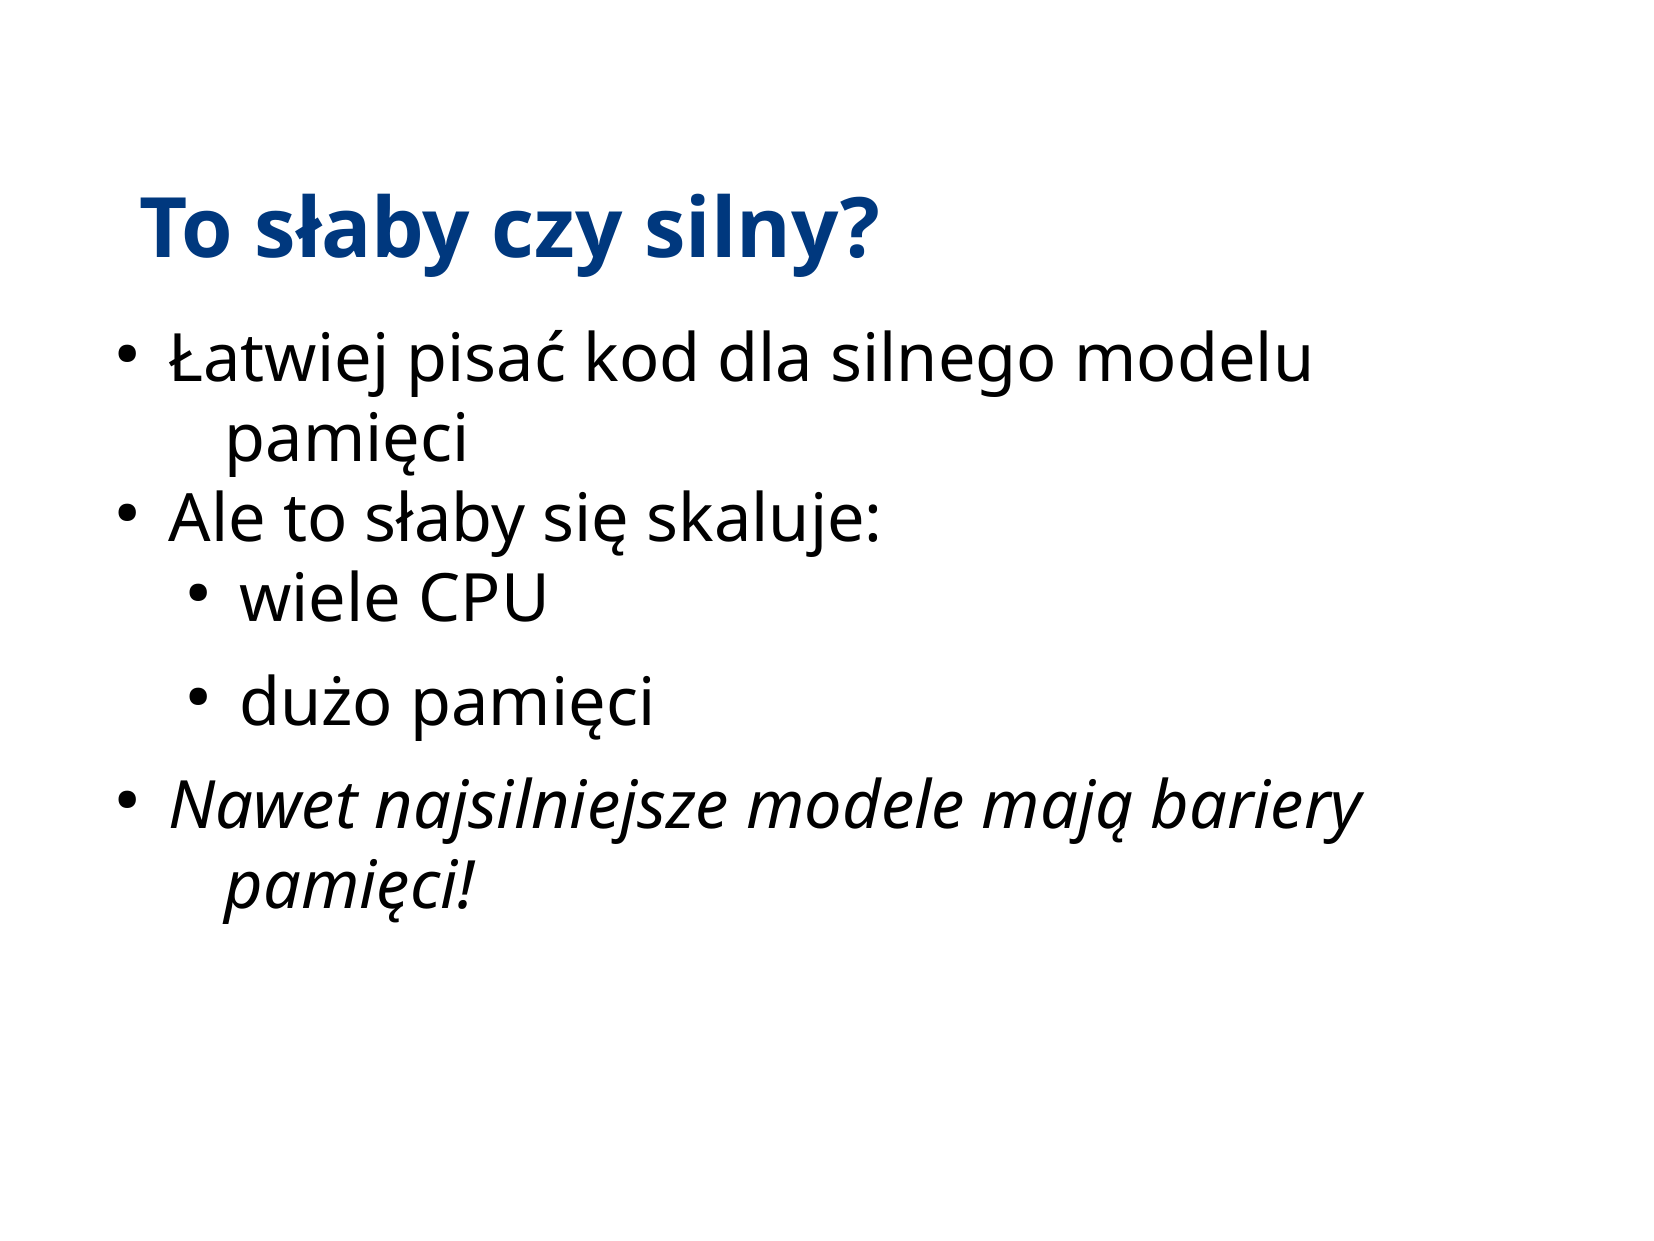

To słaby czy silny?
# Łatwiej pisać kod dla silnego modelu pamięci
Ale to słaby się skaluje:
wiele CPU
dużo pamięci
Nawet najsilniejsze modele mają bariery pamięci!